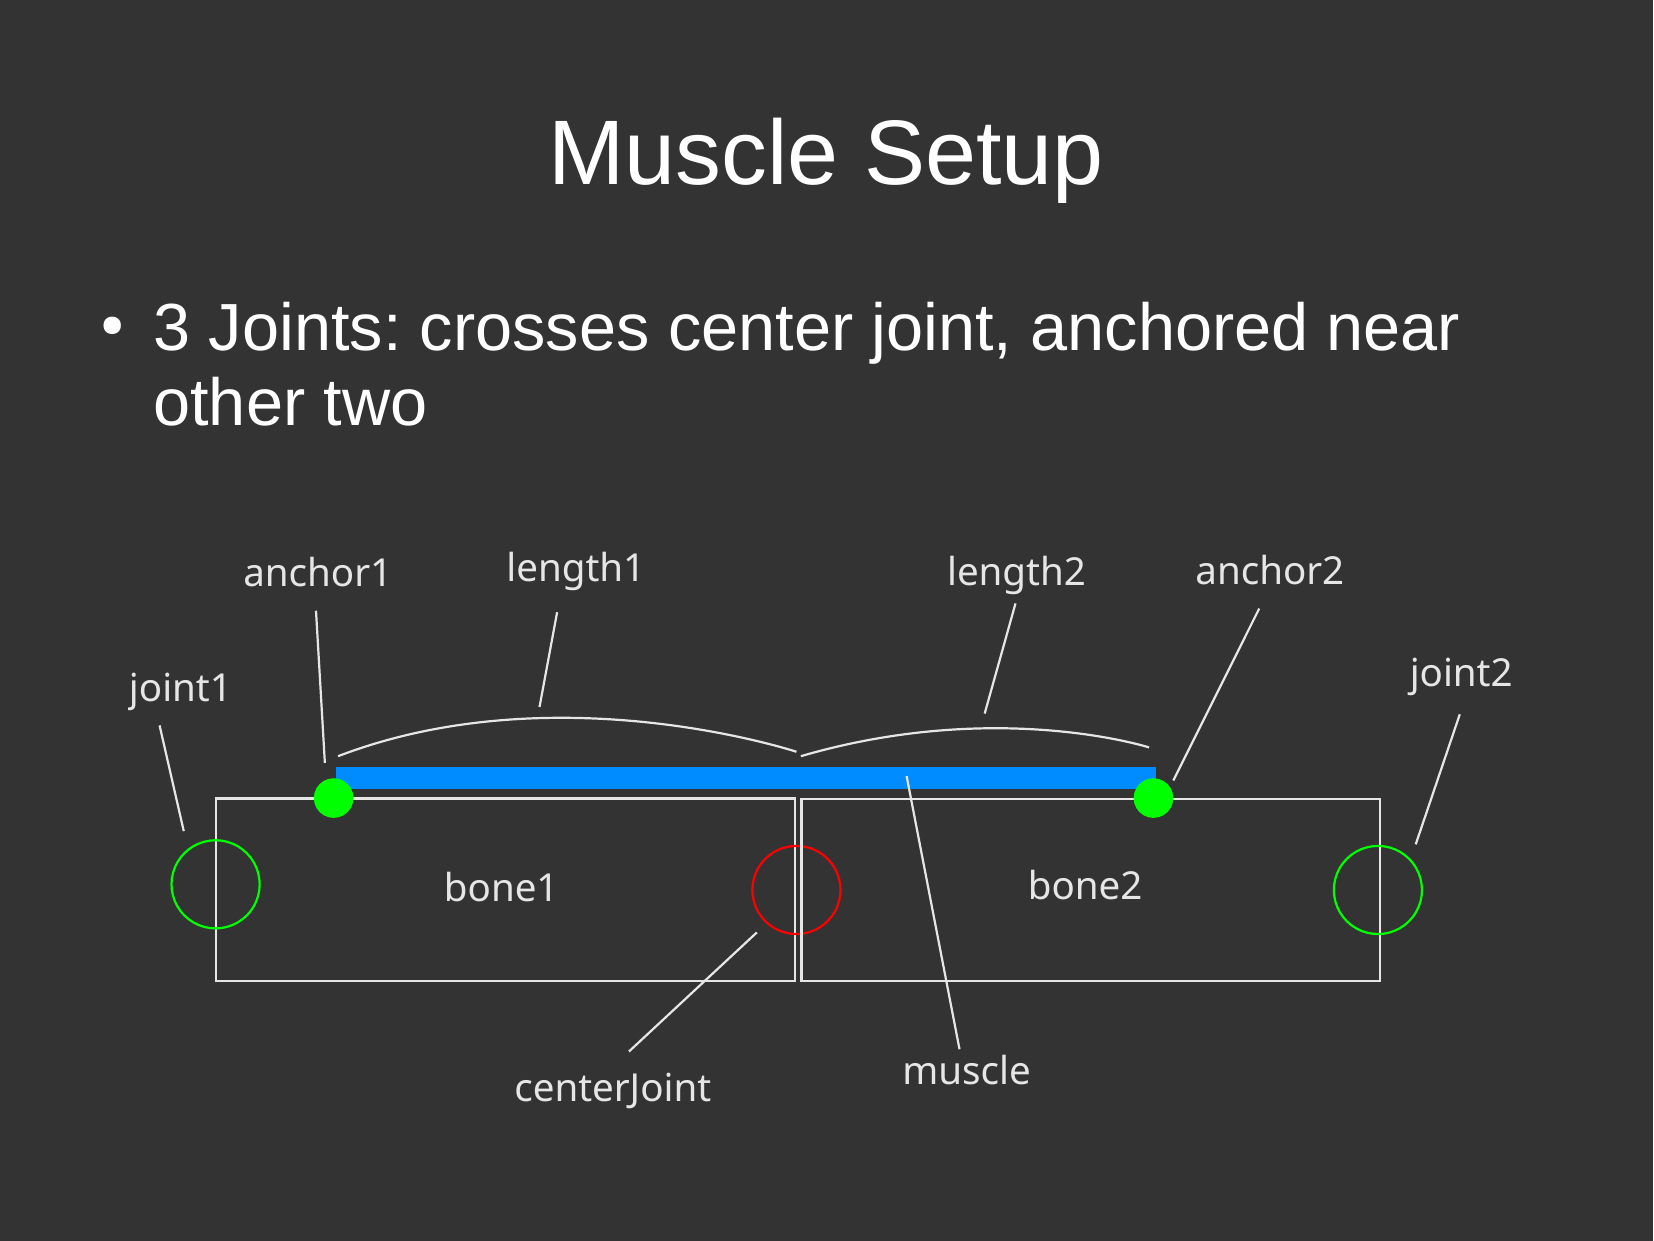

# Muscle Setup
3 Joints: crosses center joint, anchored near other two